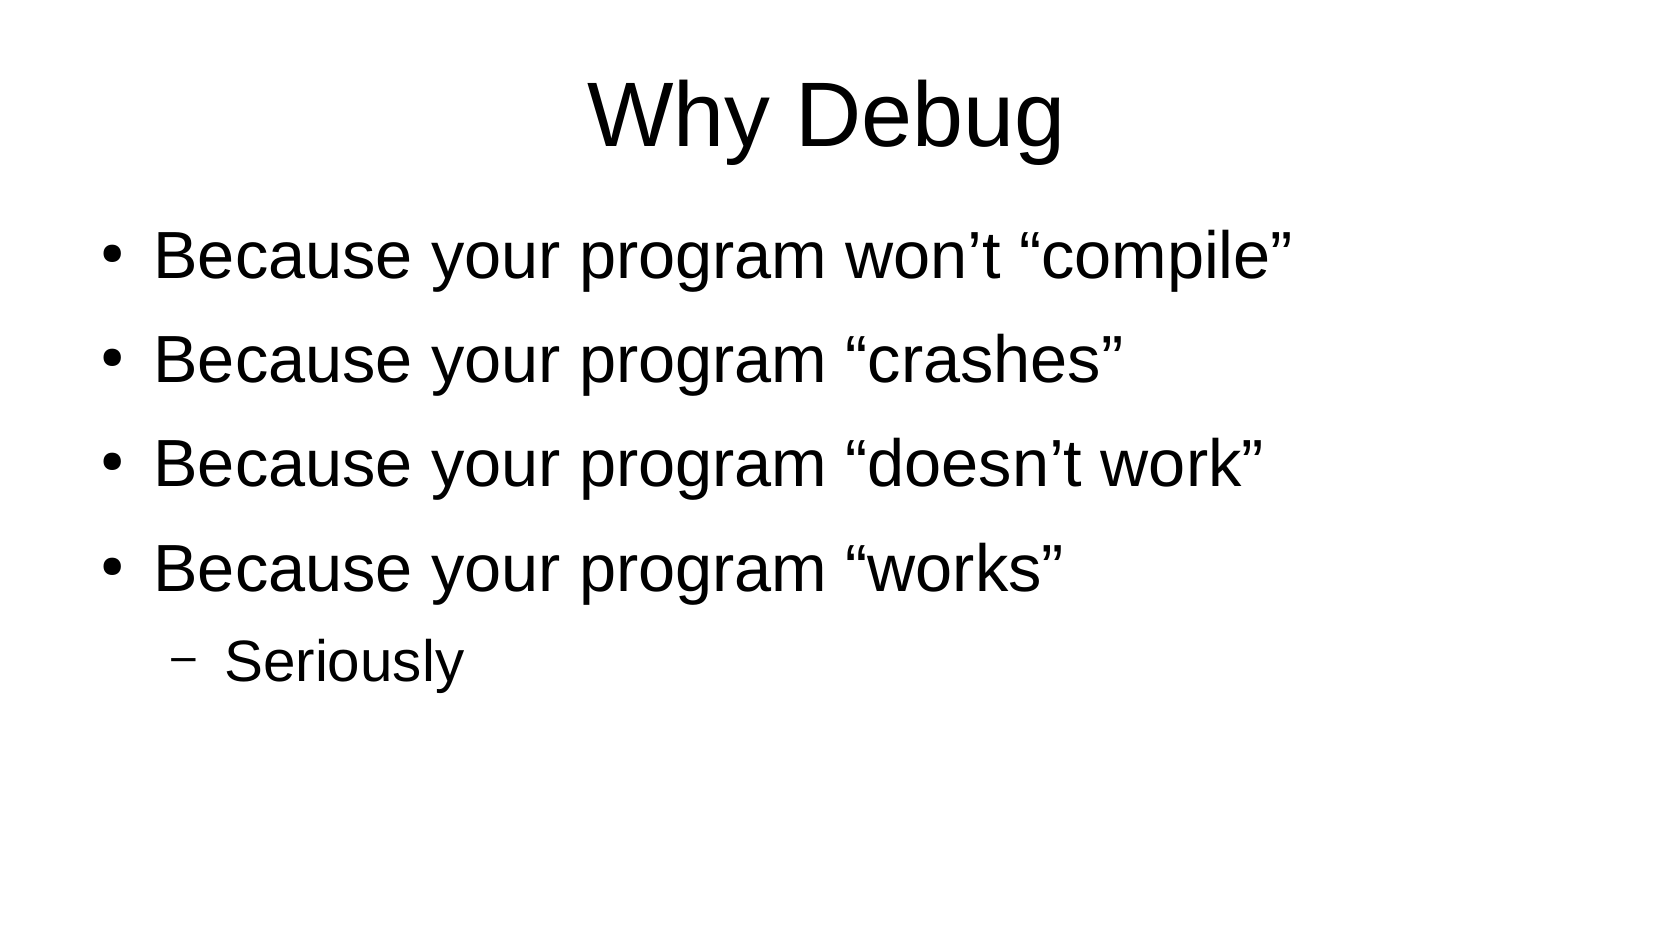

# Why Debug
Because your program won’t “compile”
Because your program “crashes”
Because your program “doesn’t work”
Because your program “works”
Seriously